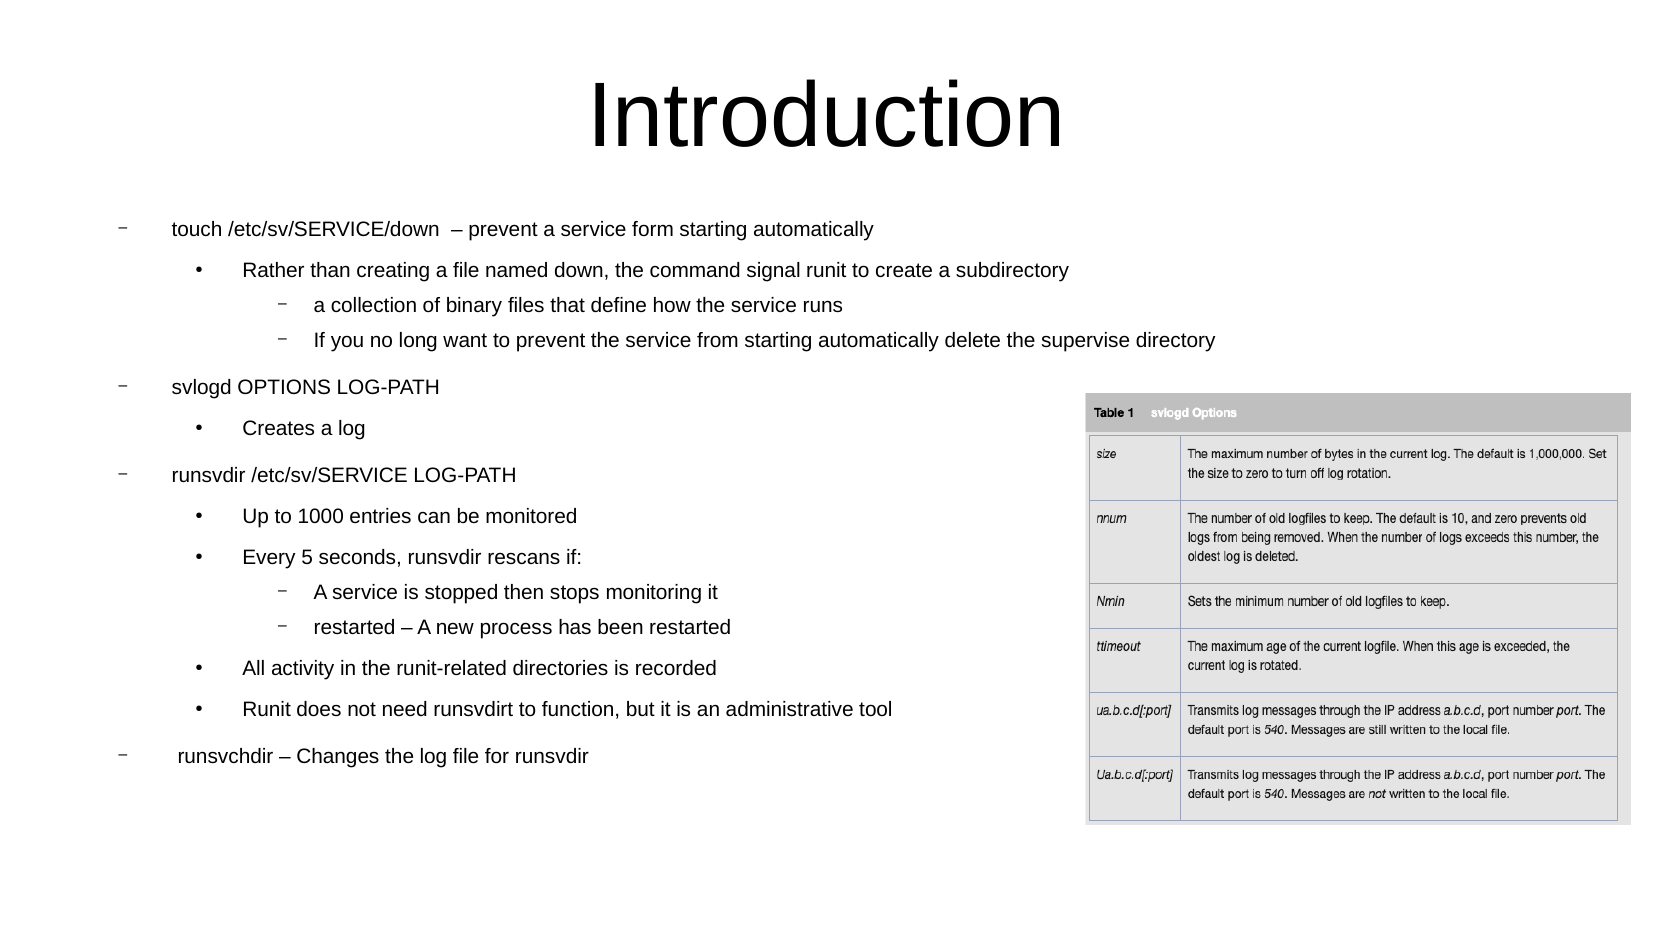

# Introduction
touch /etc/sv/SERVICE/down – prevent a service form starting automatically
Rather than creating a file named down, the command signal runit to create a subdirectory
a collection of binary files that define how the service runs
If you no long want to prevent the service from starting automatically delete the supervise directory
svlogd OPTIONS LOG-PATH
Creates a log
runsvdir /etc/sv/SERVICE LOG-PATH
Up to 1000 entries can be monitored
Every 5 seconds, runsvdir rescans if:
A service is stopped then stops monitoring it
restarted – A new process has been restarted
All activity in the runit-related directories is recorded
Runit does not need runsvdirt to function, but it is an administrative tool
 runsvchdir – Changes the log file for runsvdir